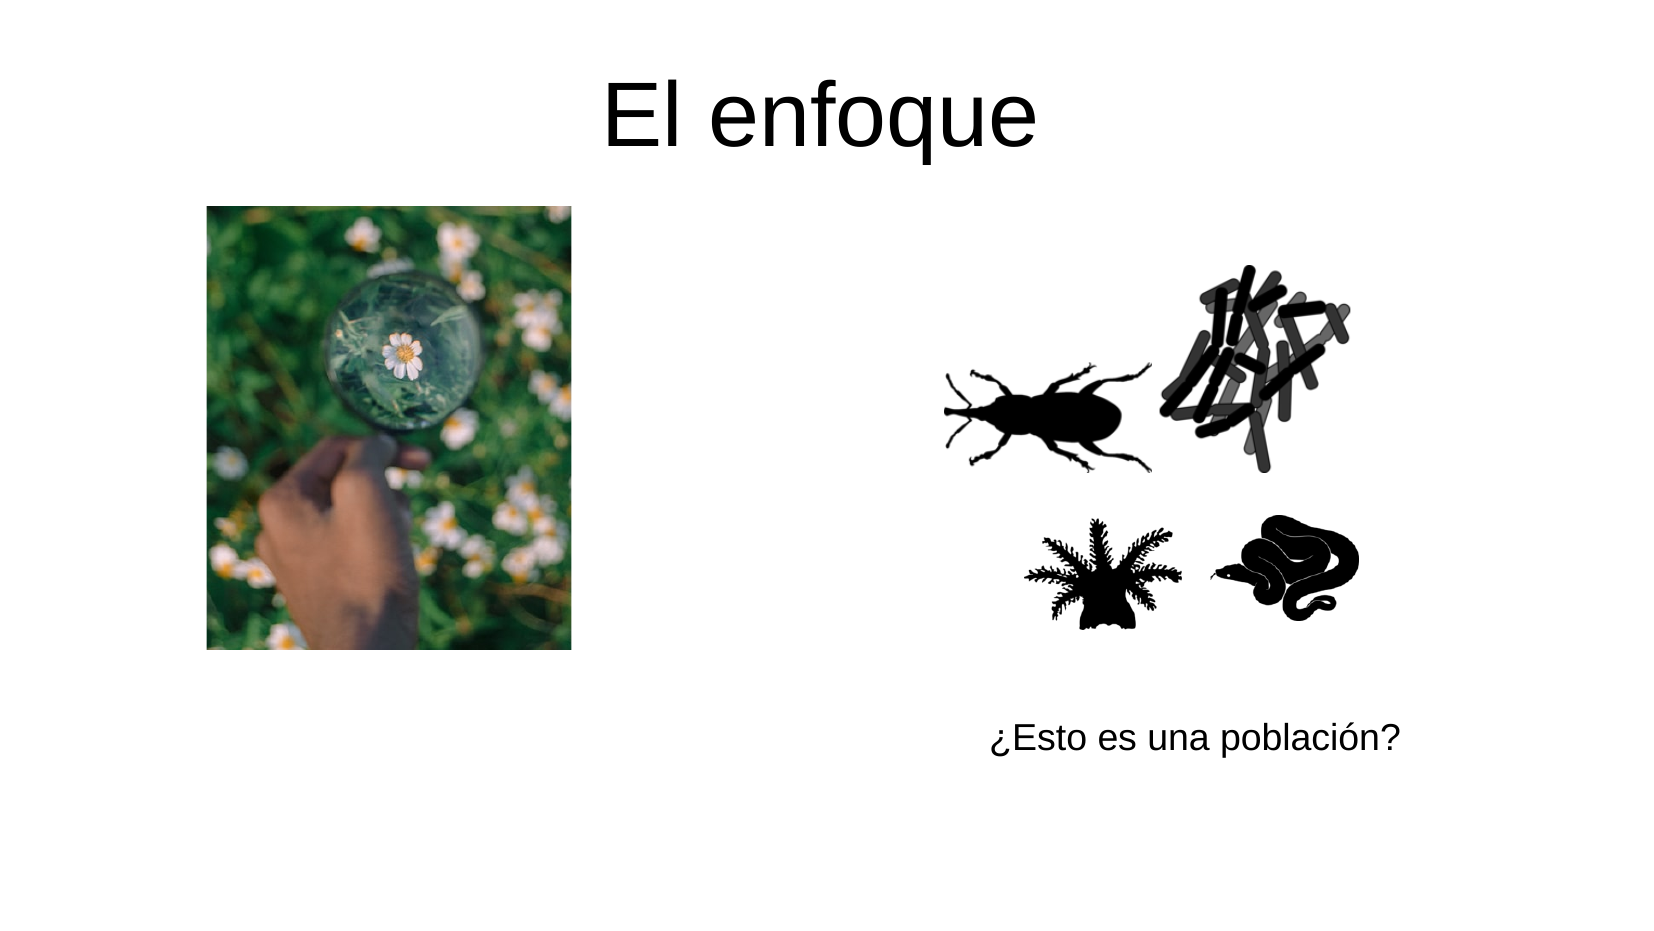

# El enfoque
¿Esto es una población?